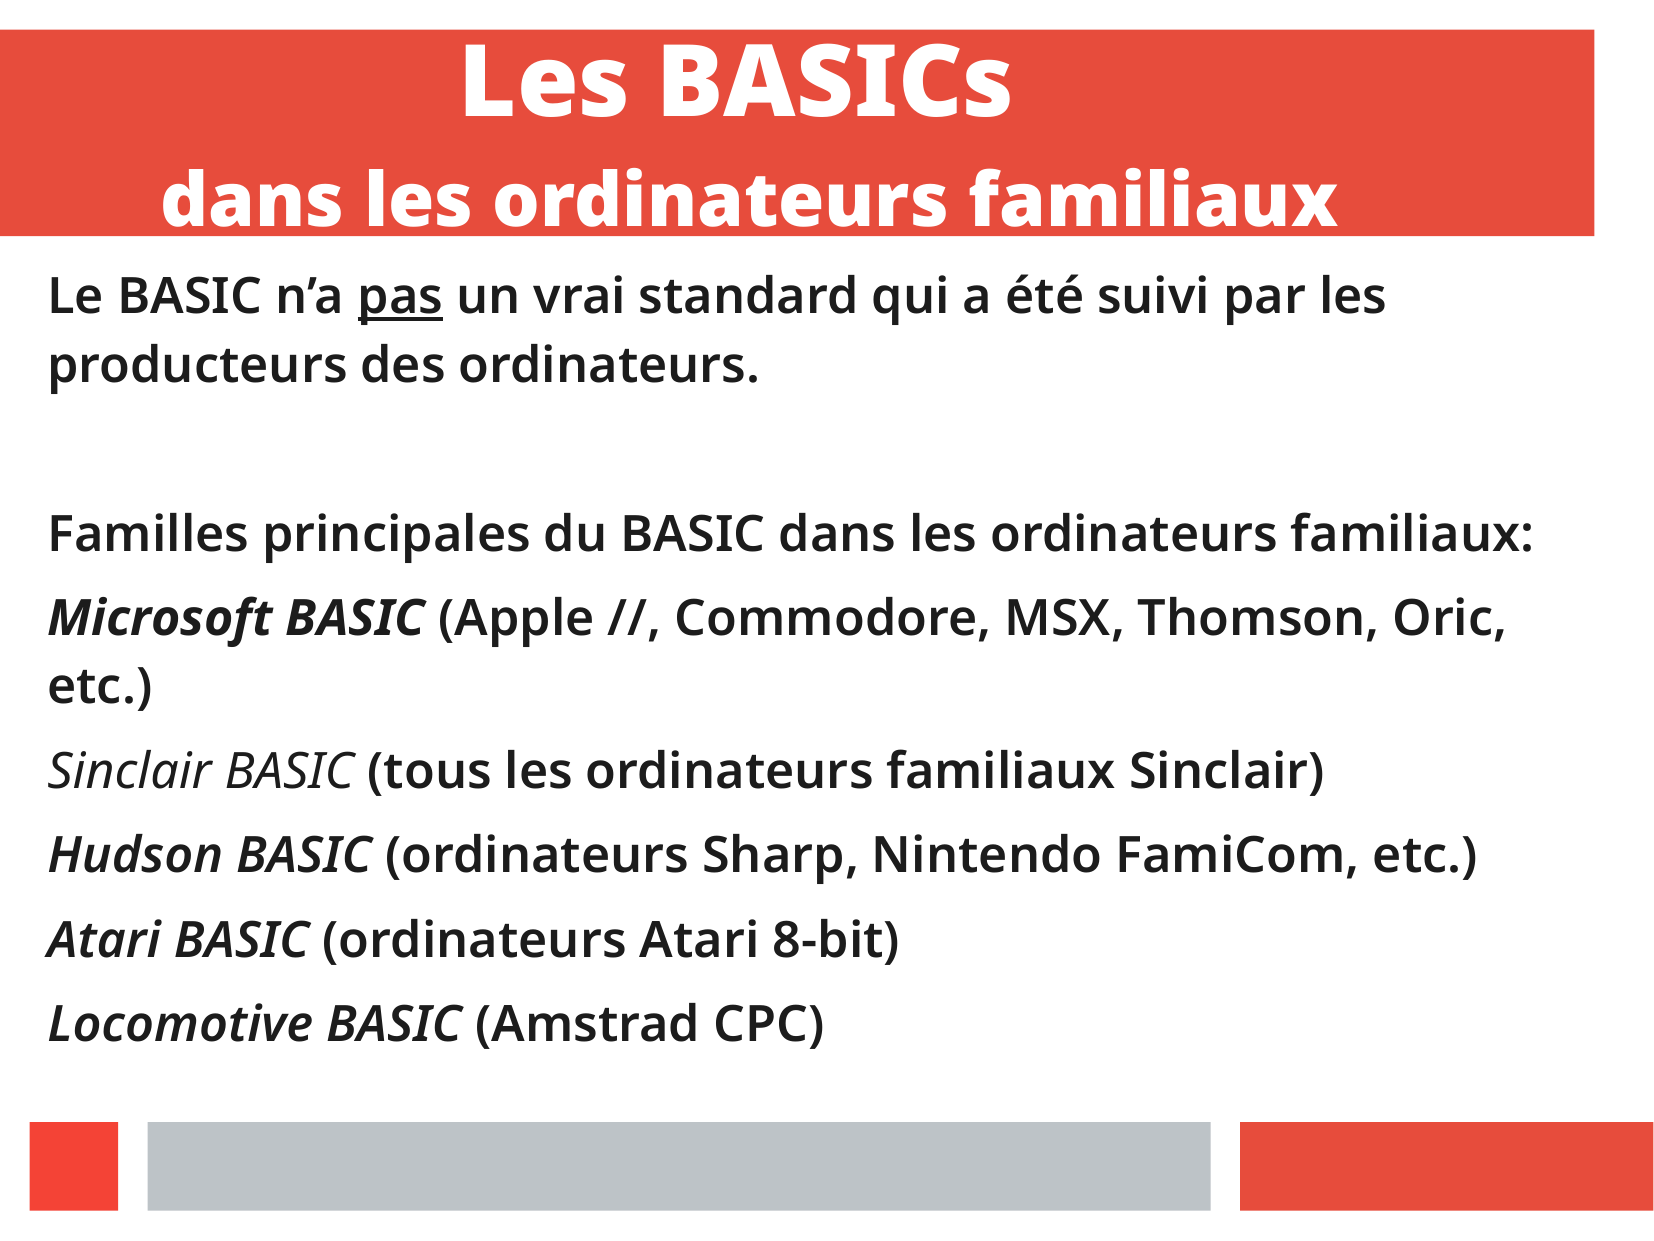

# Les BASICs dans les ordinateurs familiaux
Le BASIC n’a pas un vrai standard qui a été suivi par les producteurs des ordinateurs.
Familles principales du BASIC dans les ordinateurs familiaux:
Microsoft BASIC (Apple //, Commodore, MSX, Thomson, Oric, etc.)
Sinclair BASIC (tous les ordinateurs familiaux Sinclair)
Hudson BASIC (ordinateurs Sharp, Nintendo FamiCom, etc.)
Atari BASIC (ordinateurs Atari 8-bit)
Locomotive BASIC (Amstrad CPC)